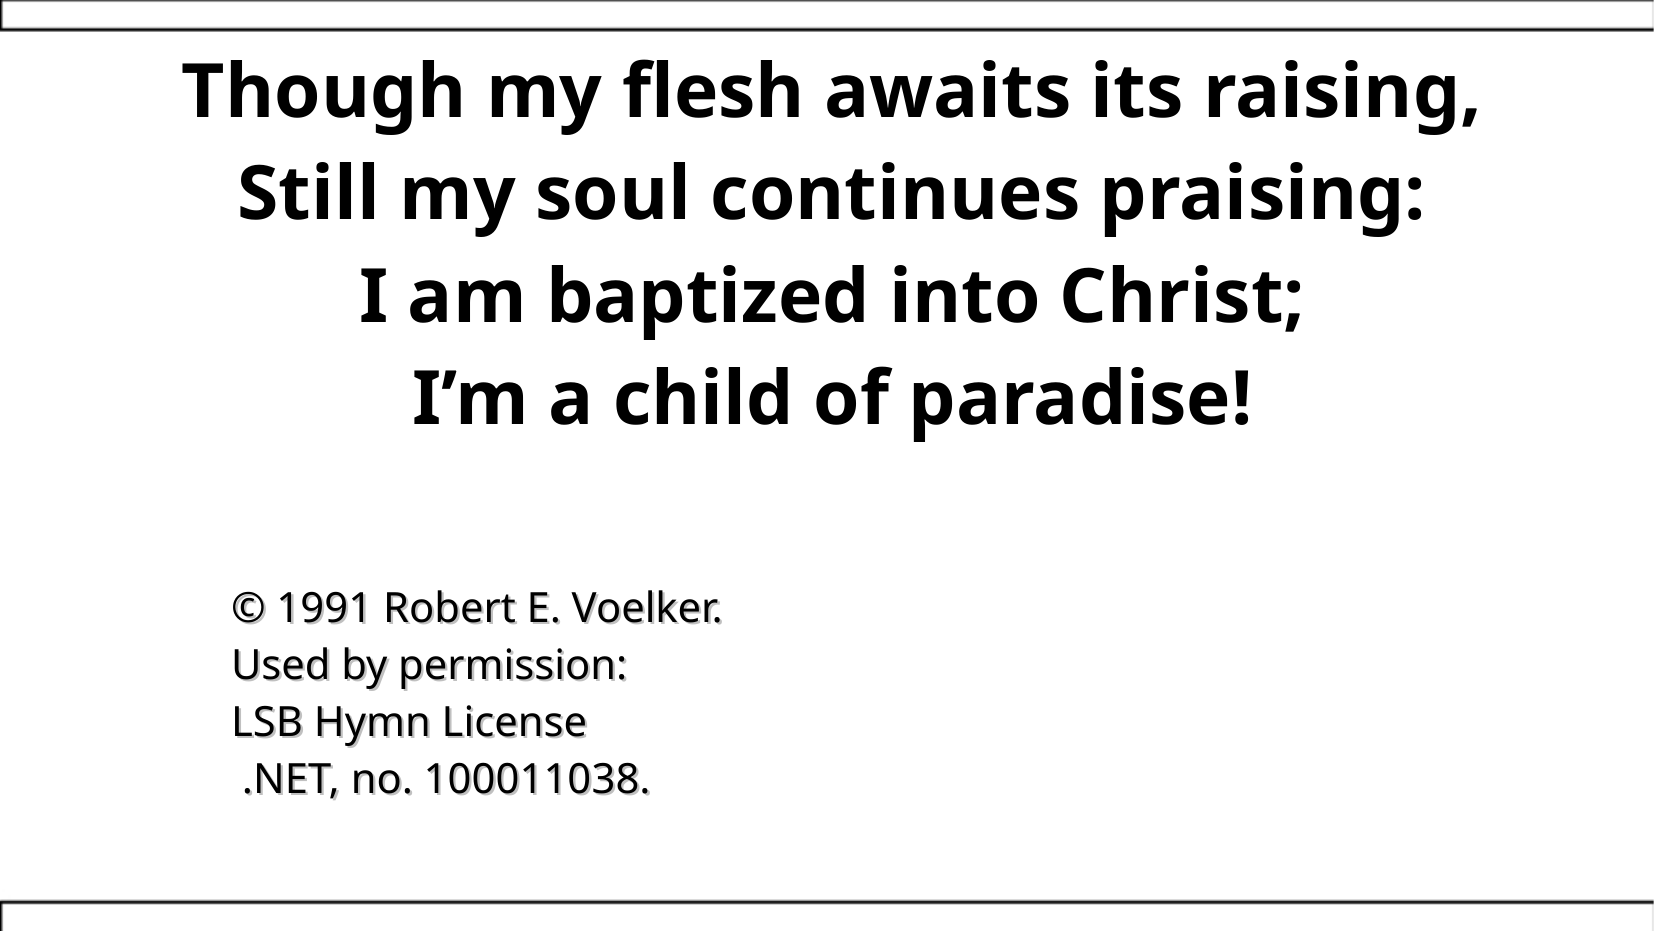

Though my flesh awaits its raising,
Still my soul continues praising:
I am baptized into Christ;
I’m a child of paradise!
 © 1991 Robert E. Voelker.
 Used by permission:
 LSB Hymn License
 .NET, no. 100011038.